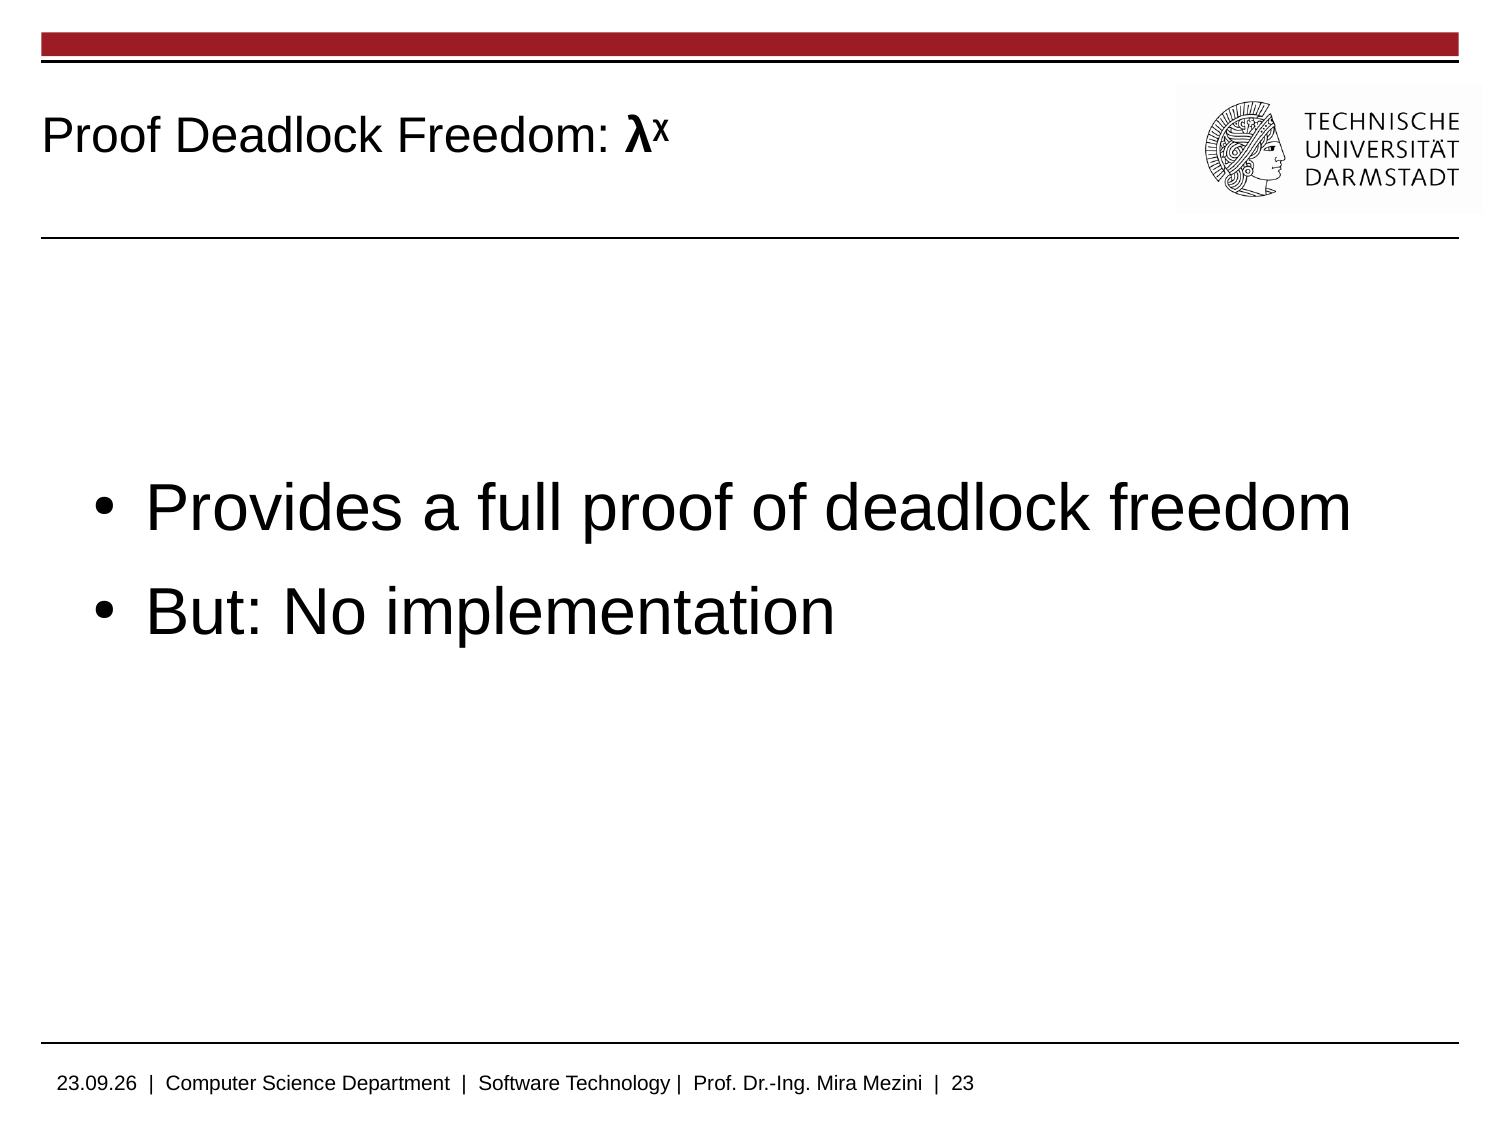

Proof Deadlock Freedom: λχ
# Provides a full proof of deadlock freedom
But: No implementation